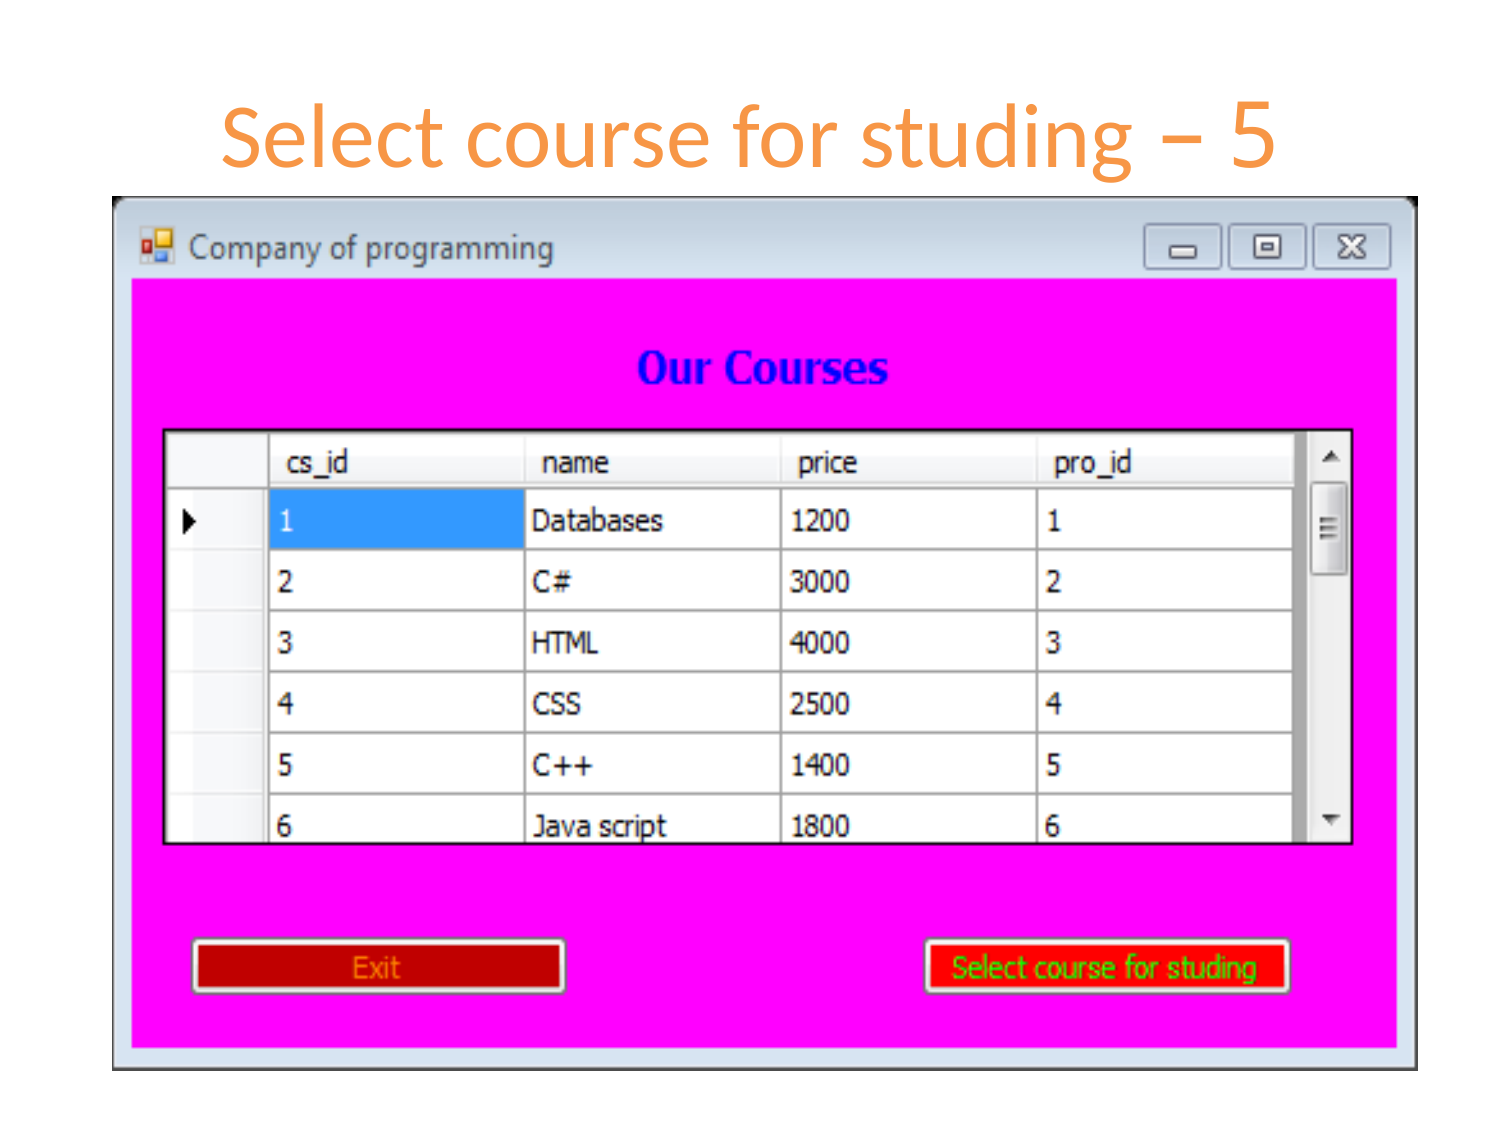

# 5 – Select course for studing